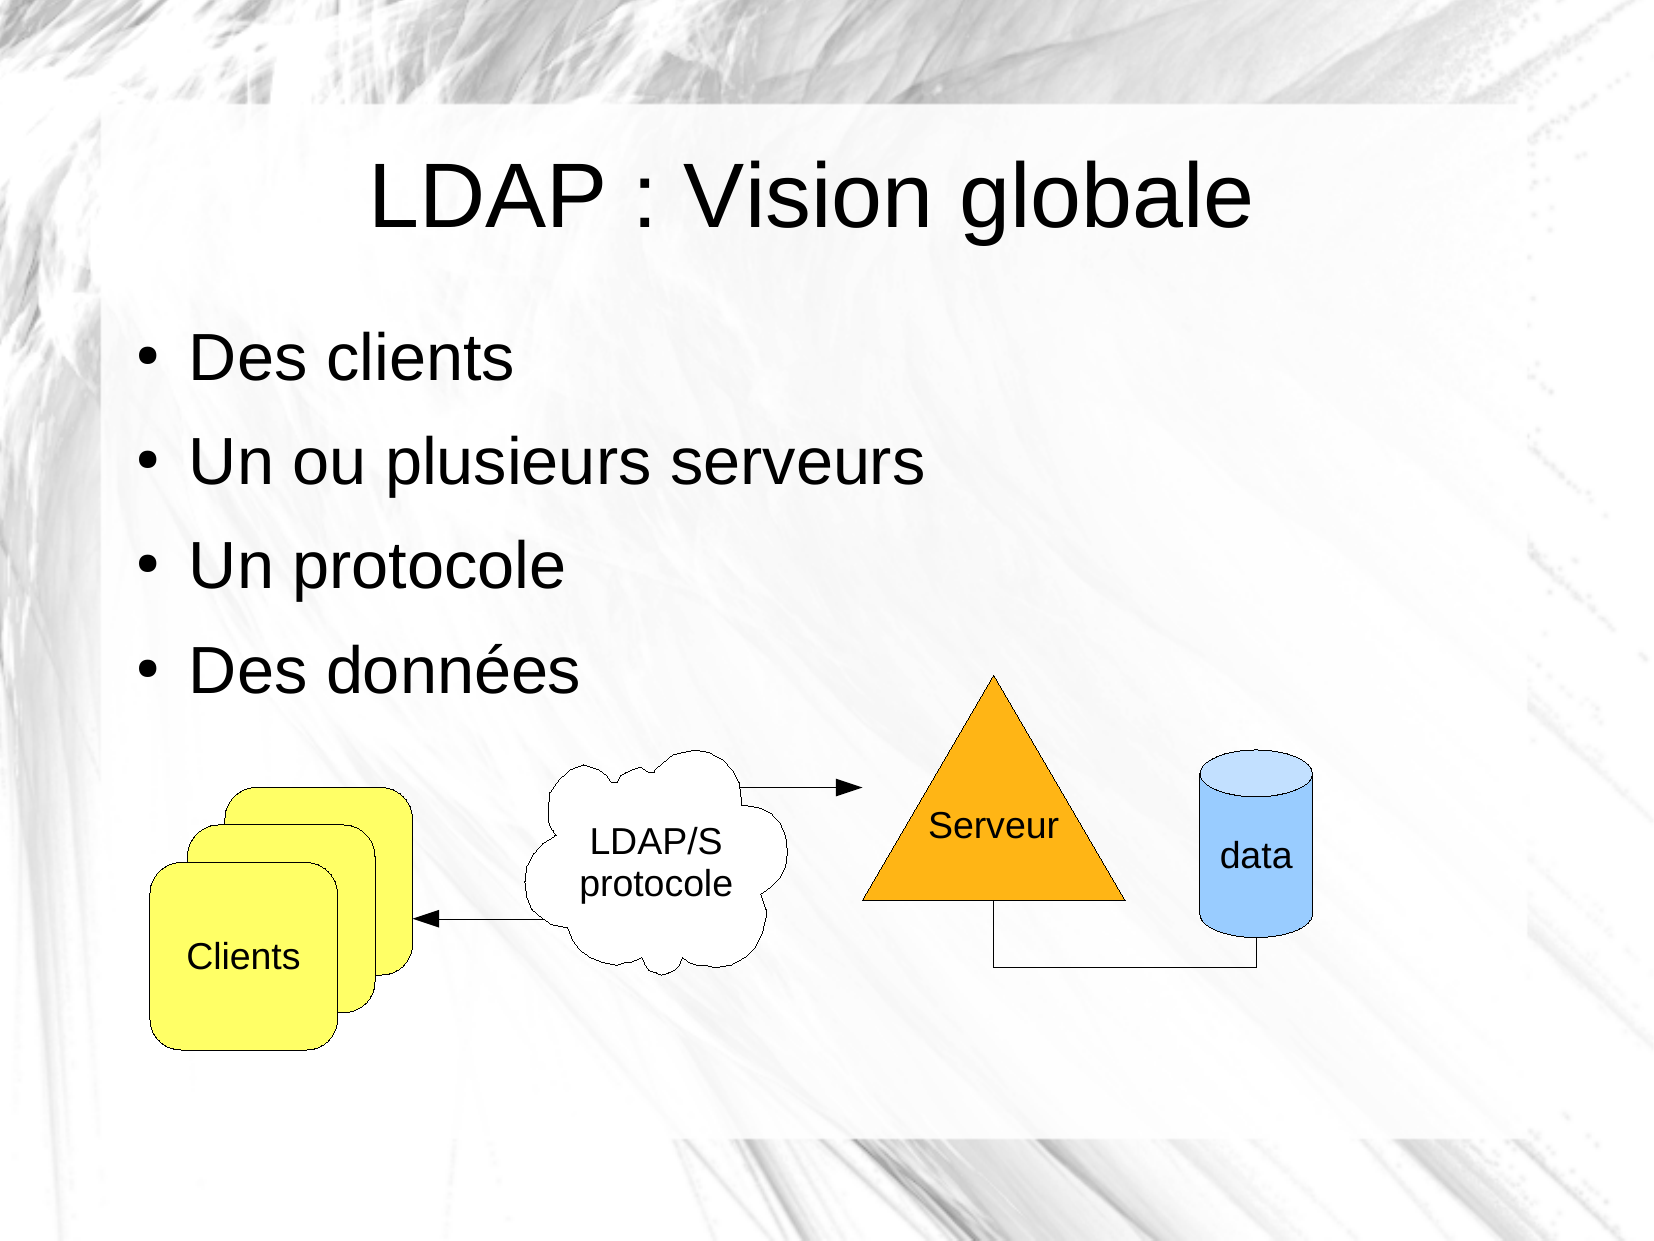

# LDAP : Vision globale
Des clients
Un ou plusieurs serveurs
Un protocole
Des données
Serveur
LDAP/S
protocole
data
Clients
Clients
Clients